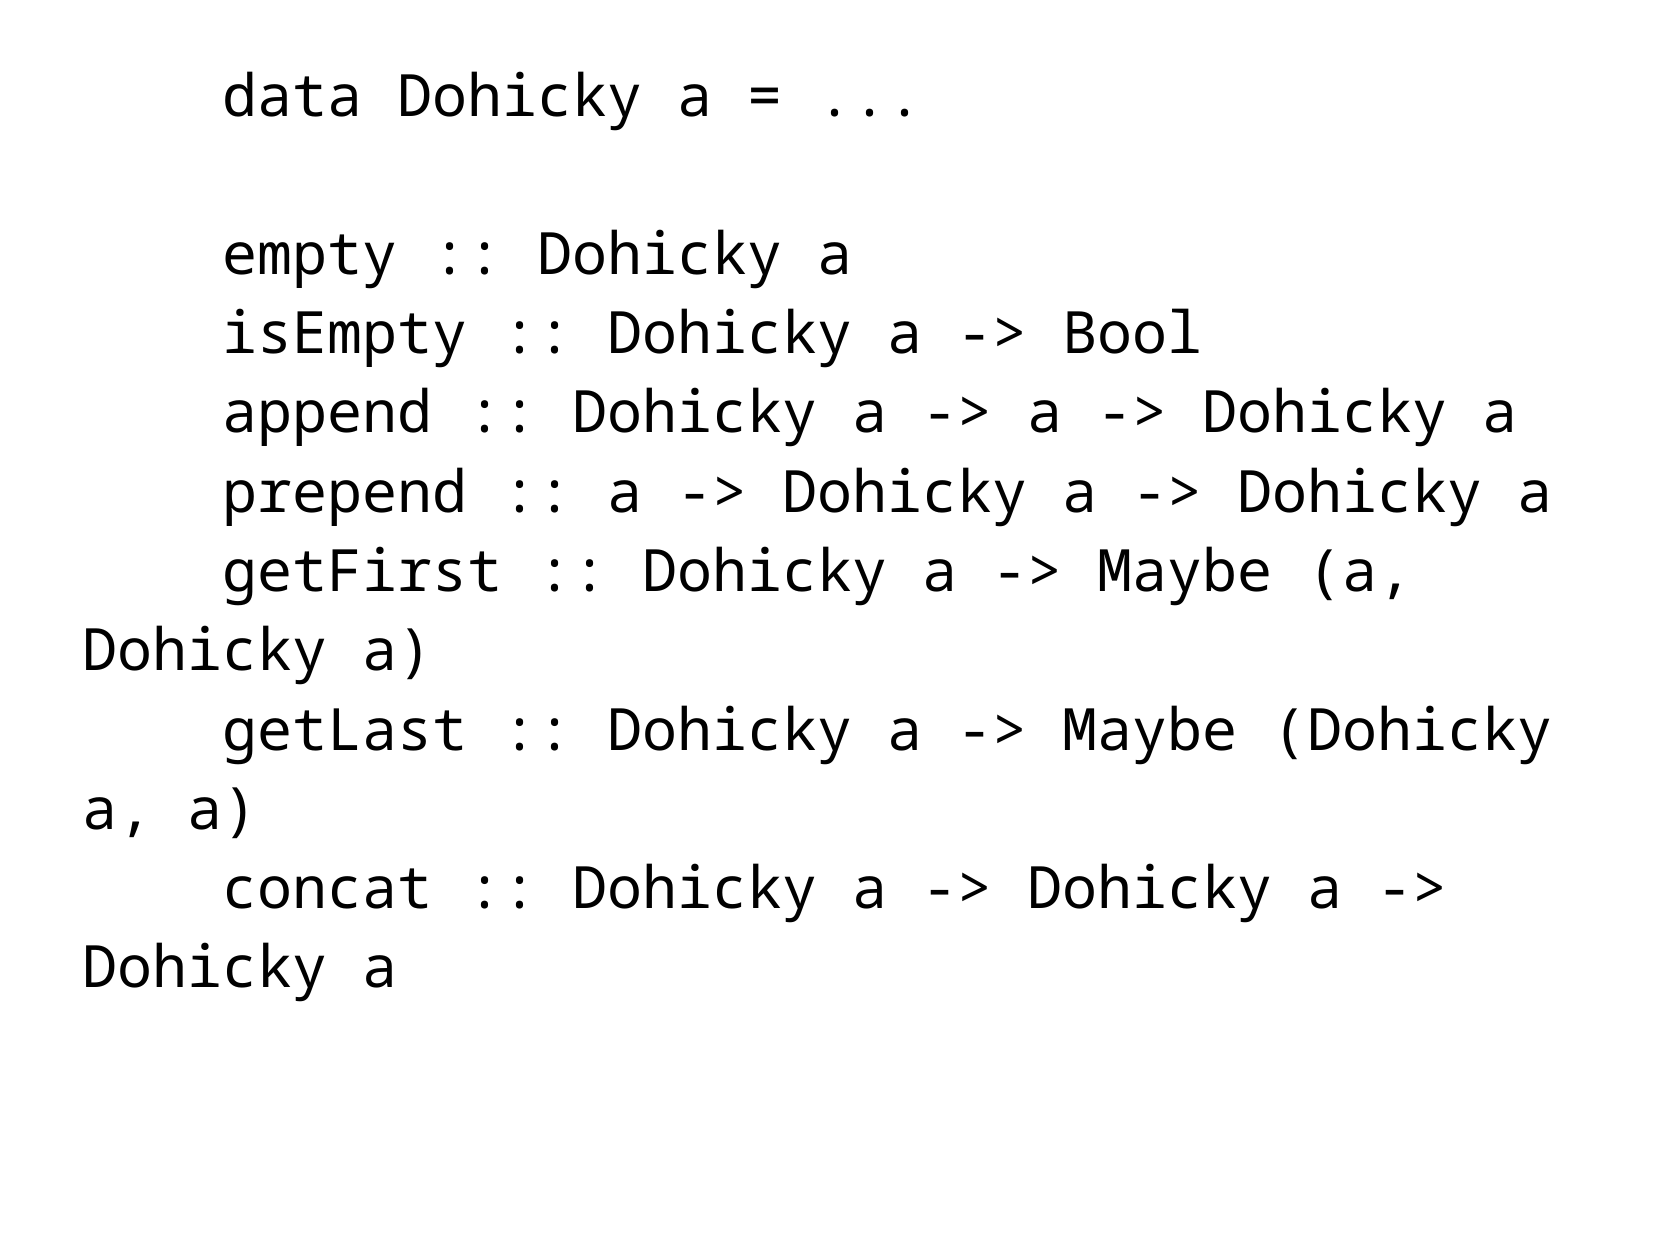

# data Dohicky a = ...
 empty :: Dohicky a
 isEmpty :: Dohicky a -> Bool
 append :: Dohicky a -> a -> Dohicky a
 prepend :: a -> Dohicky a -> Dohicky a
 getFirst :: Dohicky a -> Maybe (a, Dohicky a)
 getLast :: Dohicky a -> Maybe (Dohicky a, a)
 concat :: Dohicky a -> Dohicky a -> Dohicky a